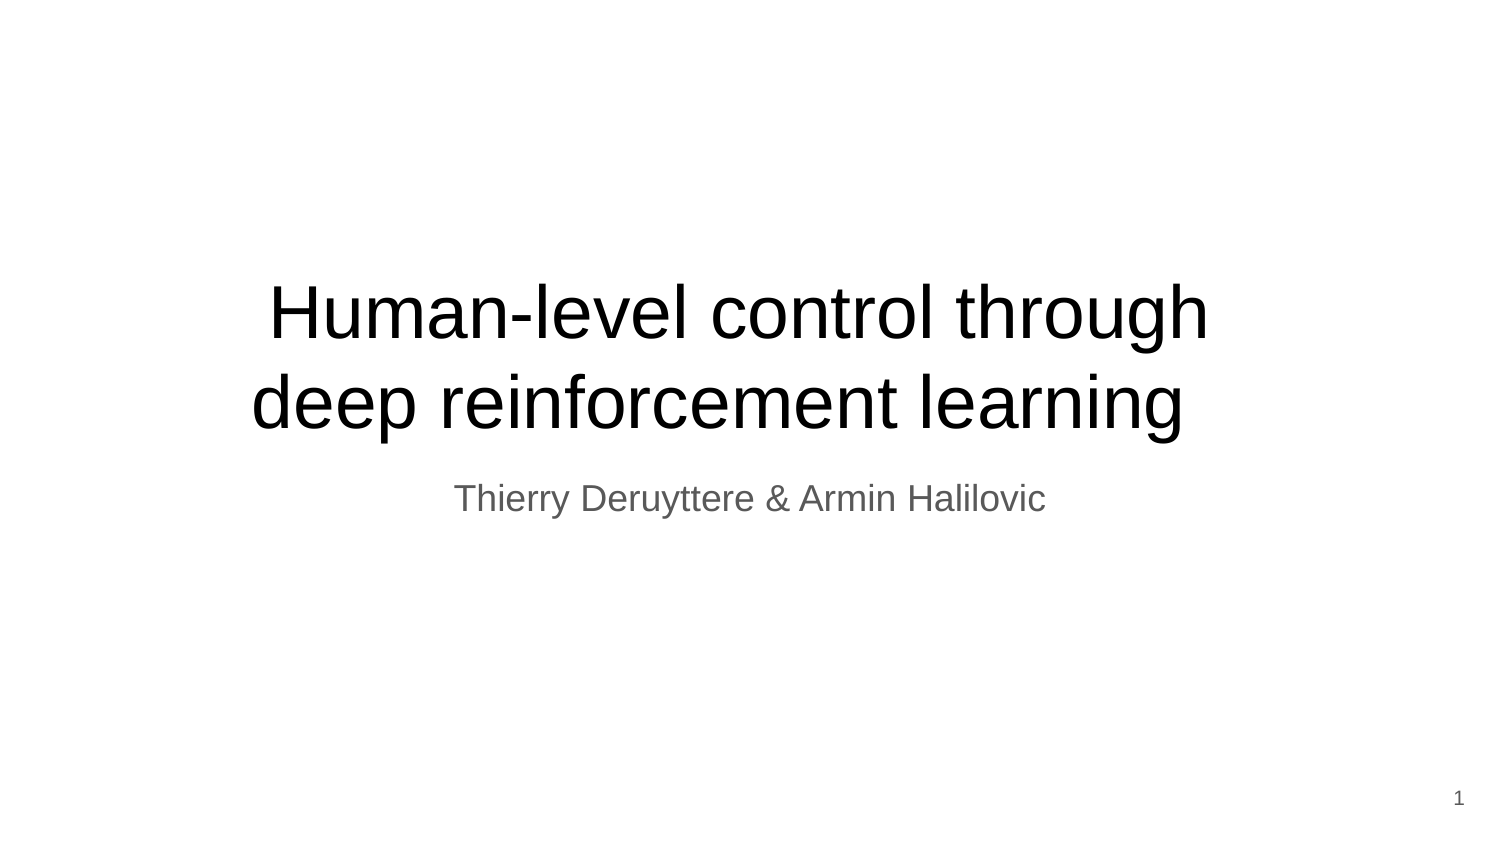

# Human-level control through deep reinforcement learning
Thierry Deruyttere & Armin Halilovic